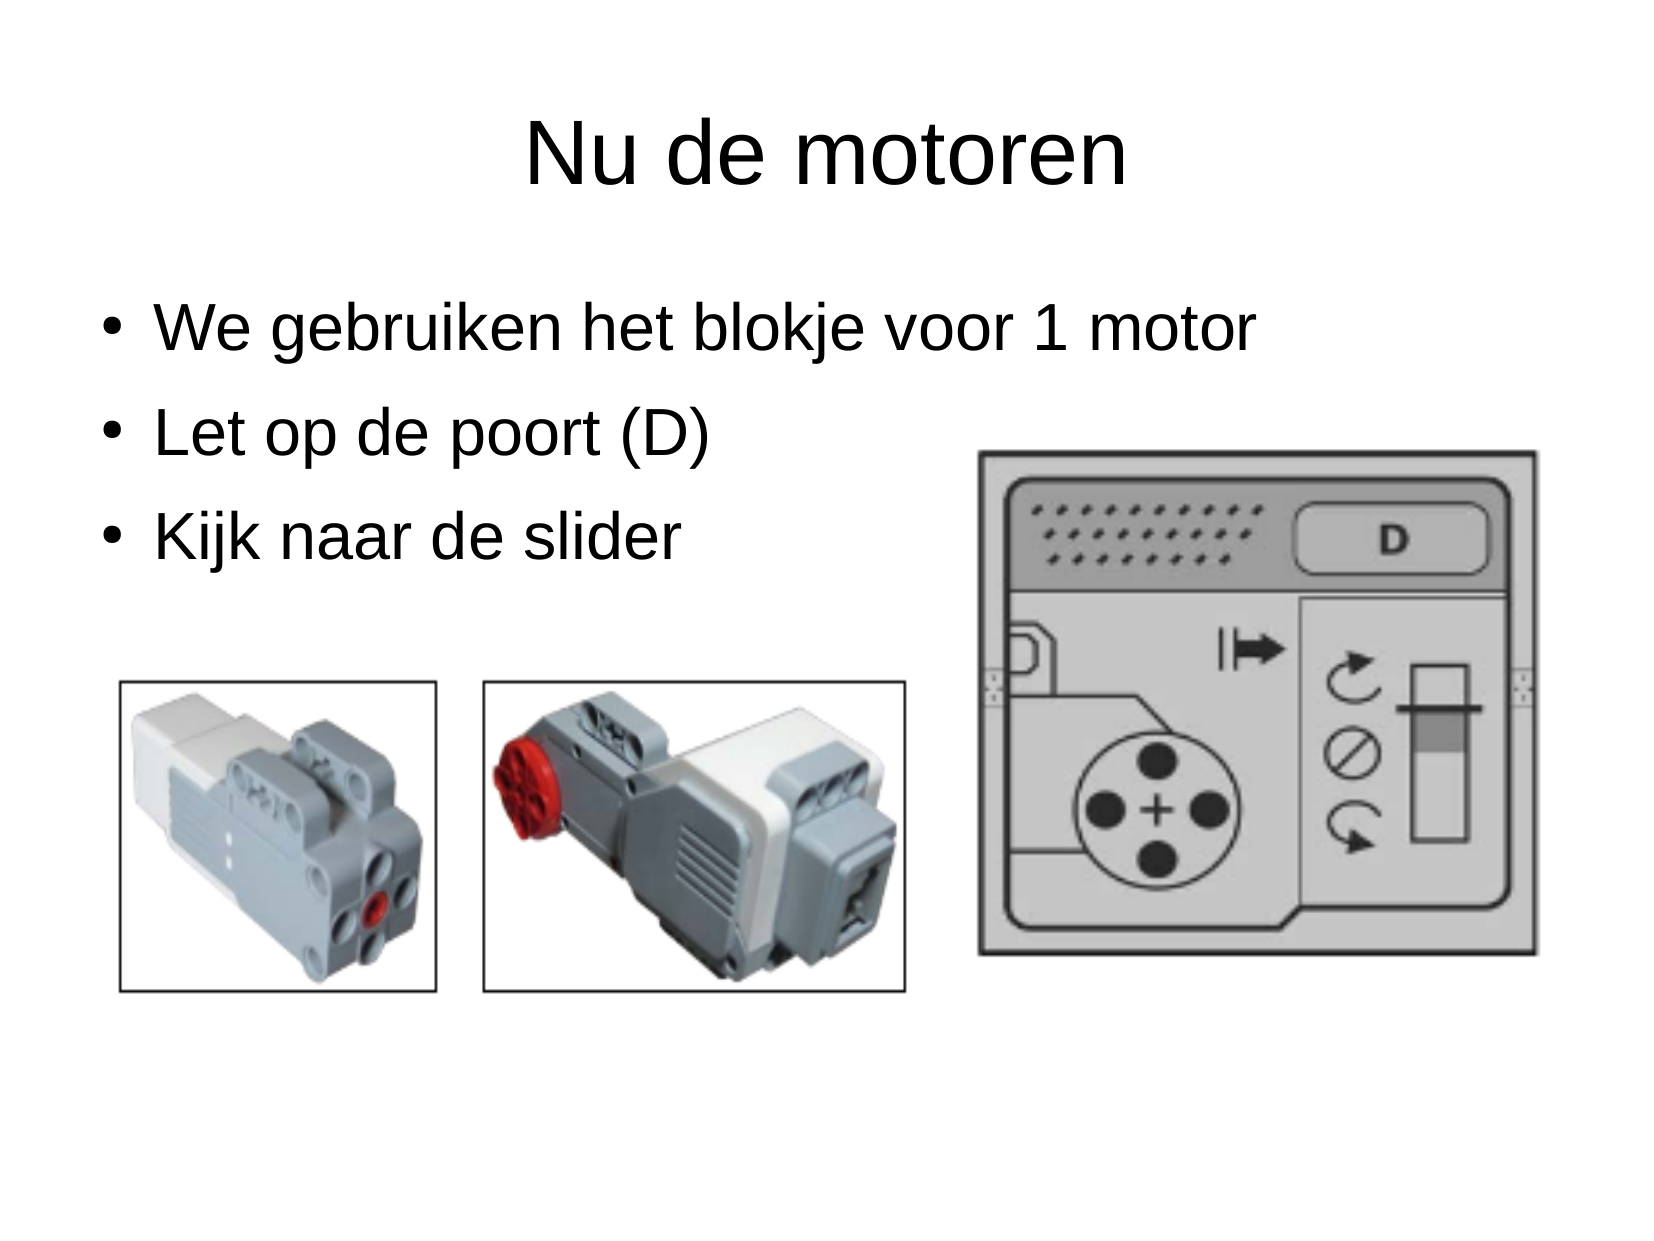

# Nu de motoren
We gebruiken het blokje voor 1 motor
Let op de poort (D)
Kijk naar de slider